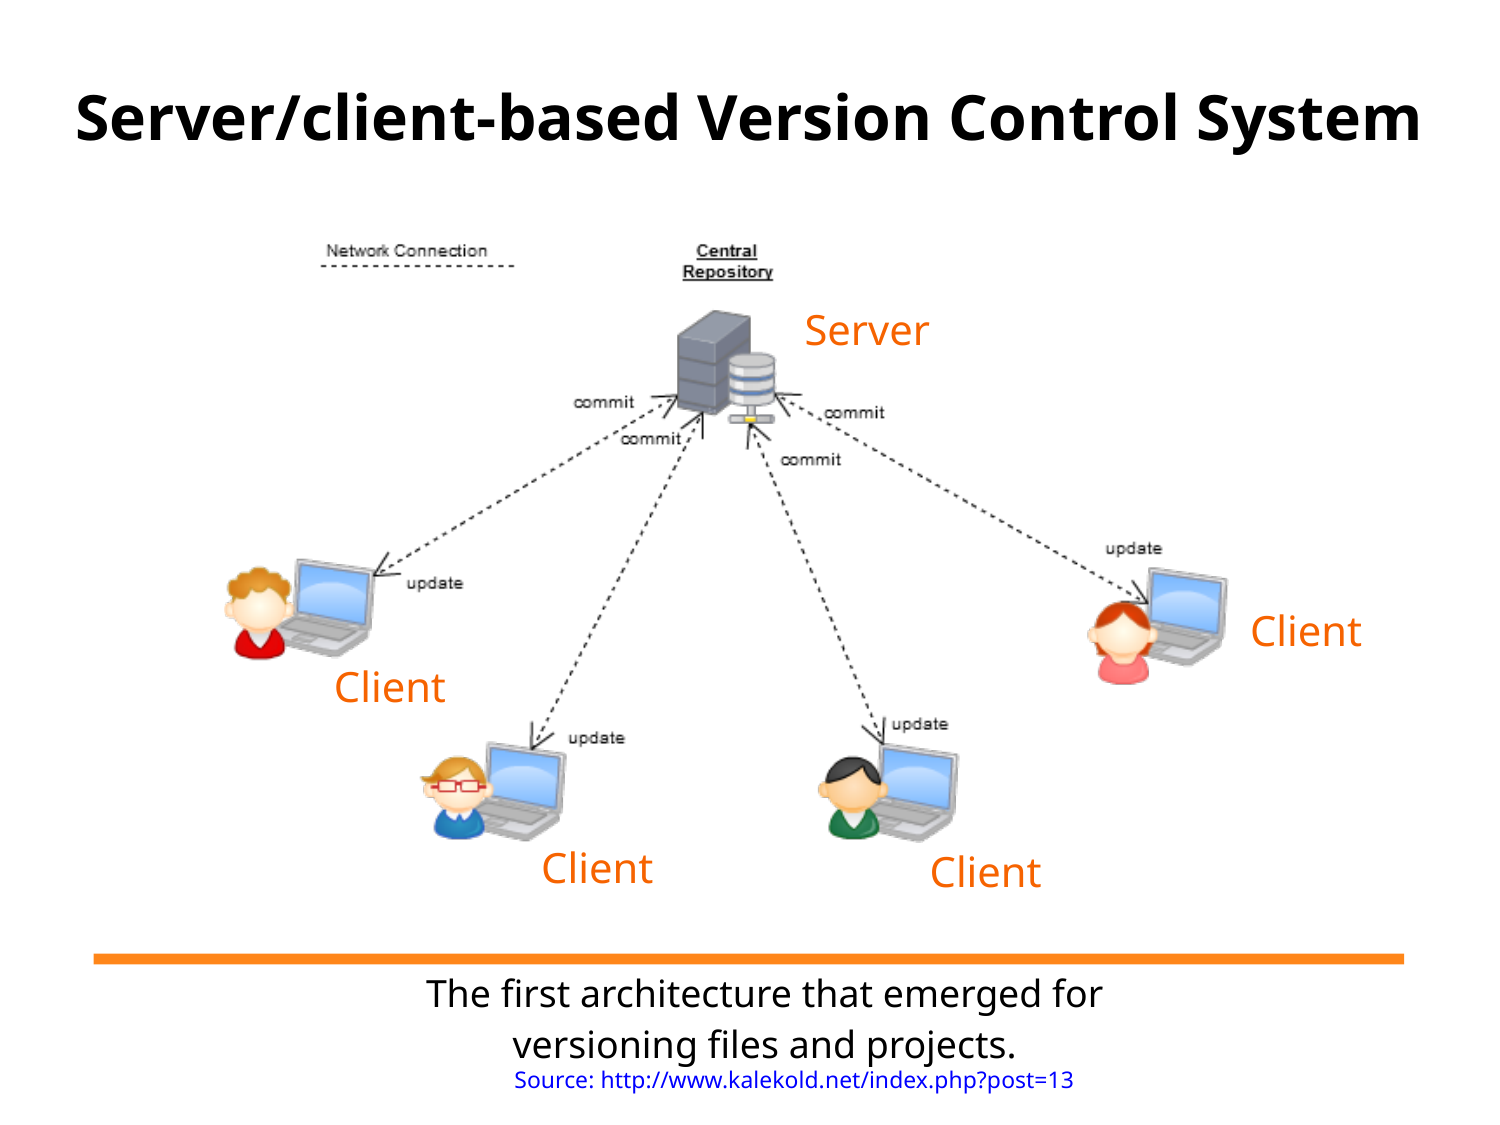

# Server/client-based Version Control System
Server
Client
Client
Client
Client
The first architecture that emerged for versioning files and projects.
Source: http://www.kalekold.net/index.php?post=13